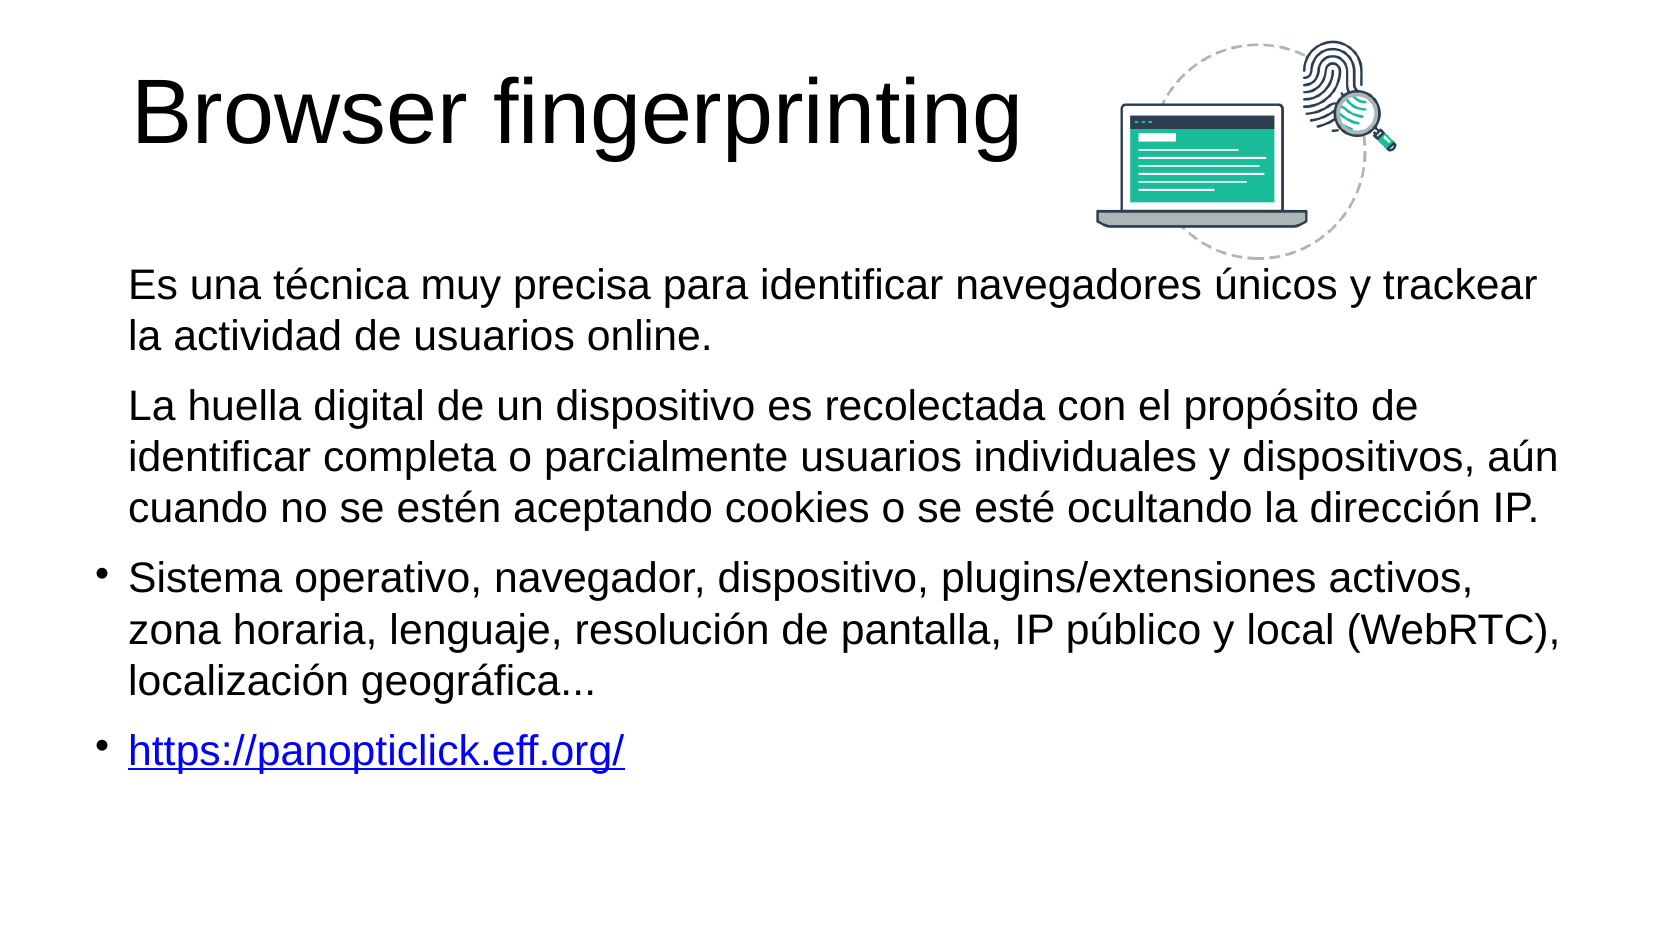

Browser fingerprinting
Es una técnica muy precisa para identificar navegadores únicos y trackear la actividad de usuarios online.
La huella digital de un dispositivo es recolectada con el propósito de identificar completa o parcialmente usuarios individuales y dispositivos, aún cuando no se estén aceptando cookies o se esté ocultando la dirección IP.
Sistema operativo, navegador, dispositivo, plugins/extensiones activos, zona horaria, lenguaje, resolución de pantalla, IP público y local (WebRTC), localización geográfica...
https://panopticlick.eff.org/